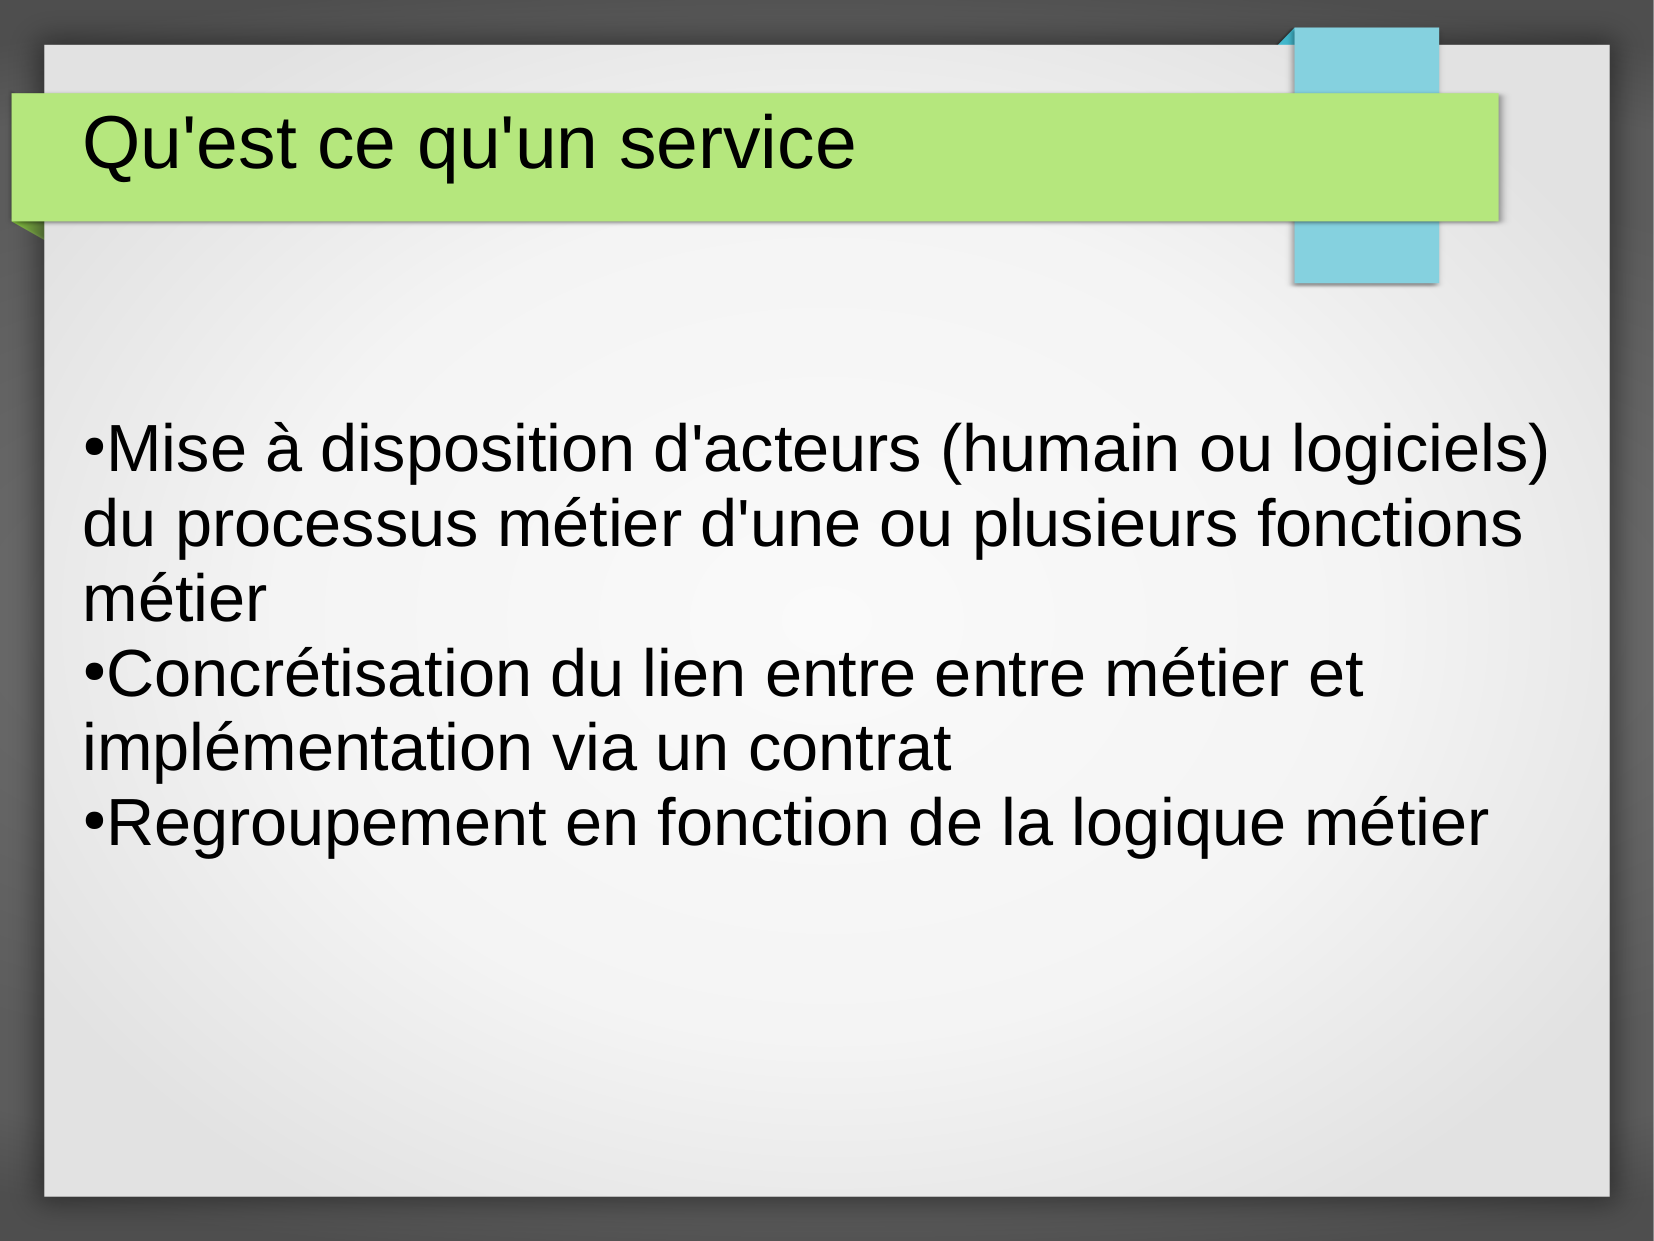

# Qu'est ce qu'un service
Mise à disposition d'acteurs (humain ou logiciels) du processus métier d'une ou plusieurs fonctions métier
Concrétisation du lien entre entre métier et implémentation via un contrat
Regroupement en fonction de la logique métier